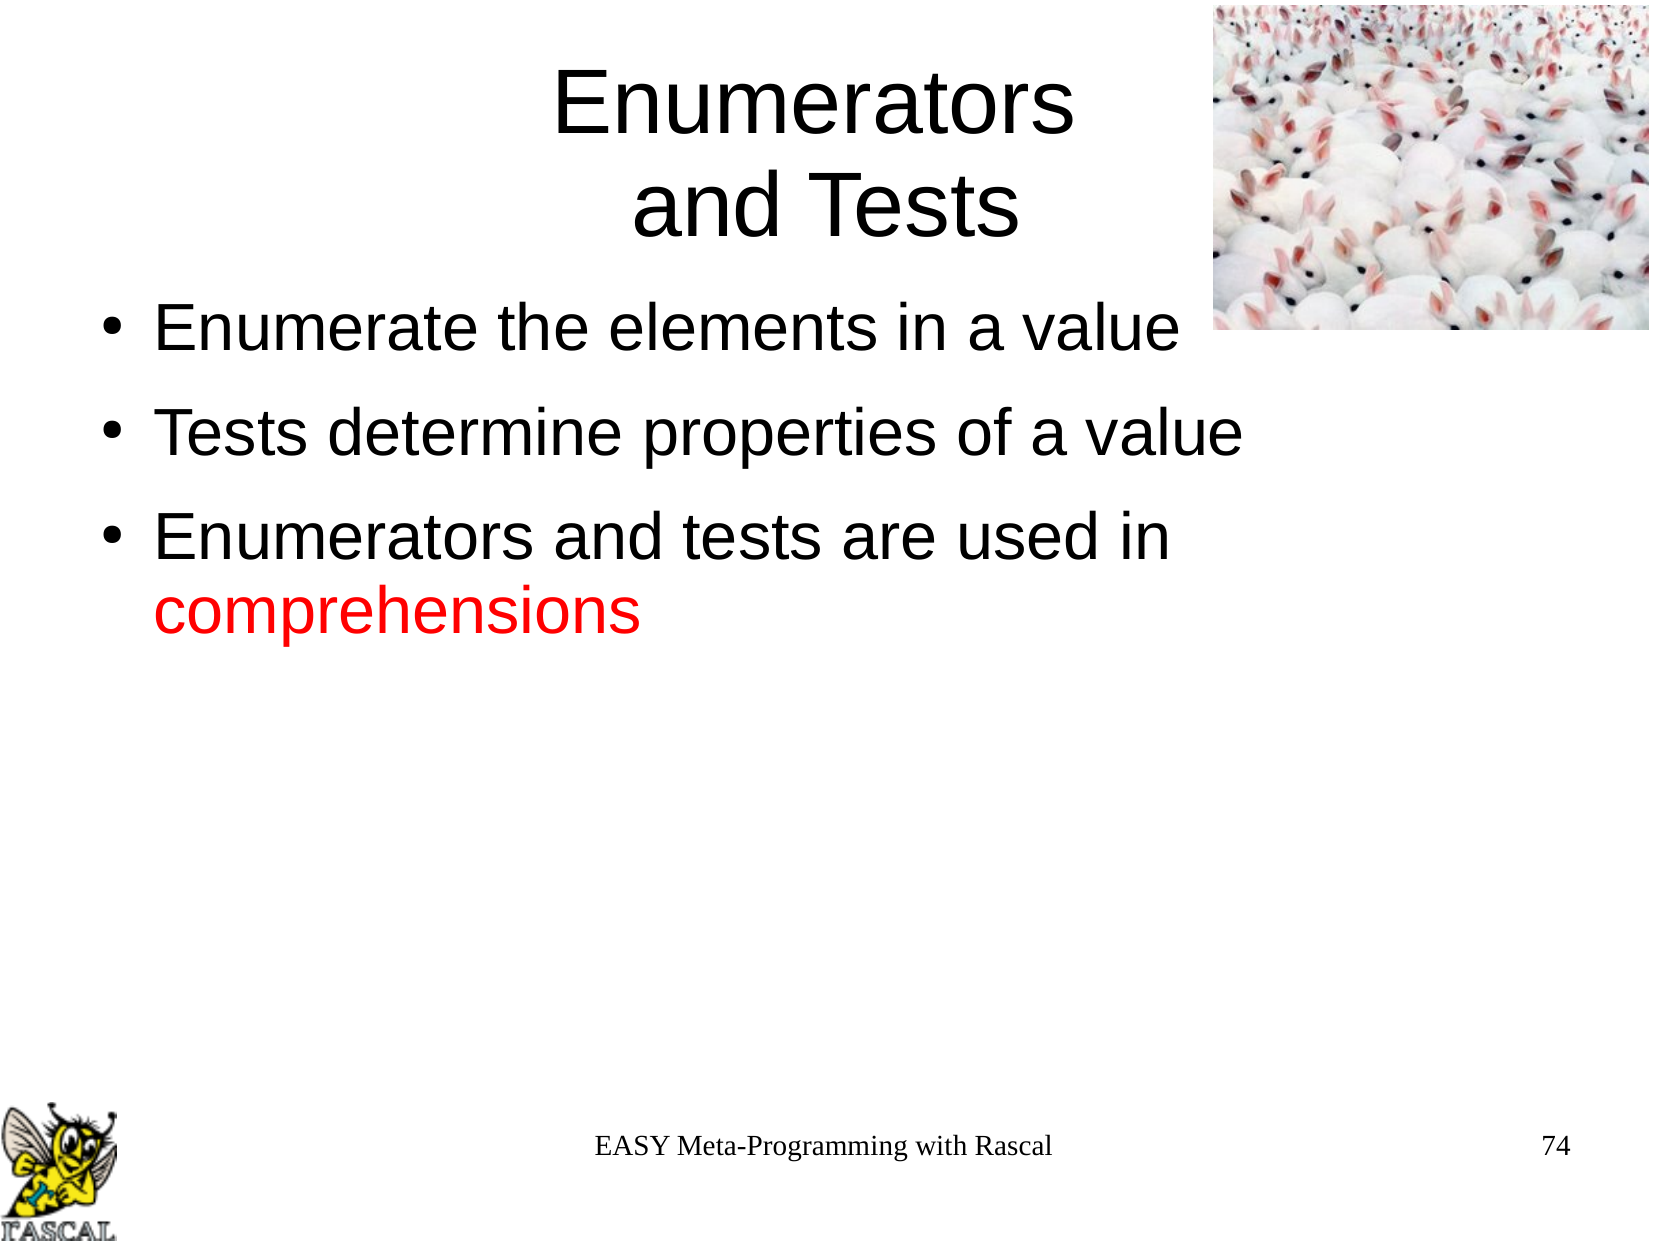

# Enumerators and Tests
Enumerate the elements in a value
Tests determine properties of a value
Enumerators and tests are used in comprehensions
74